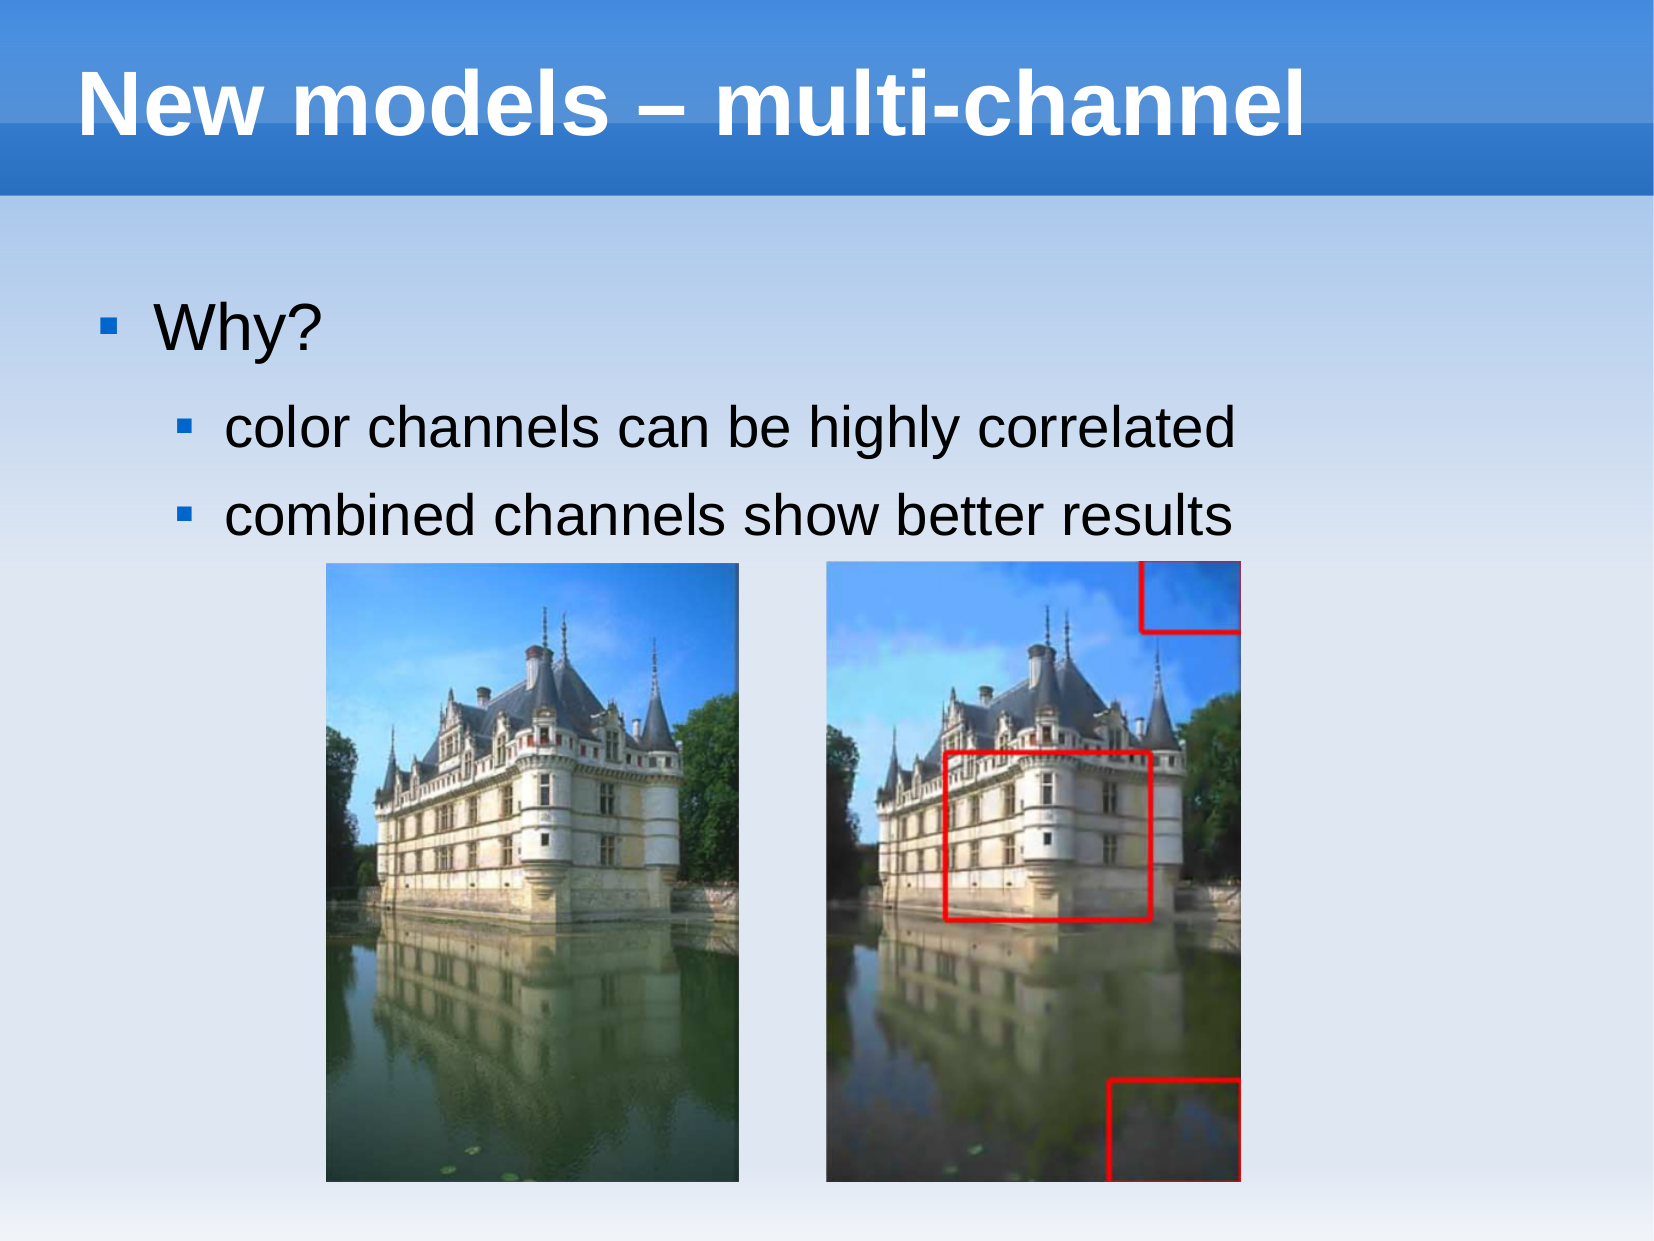

New models – multi-channel
# Why?
color channels can be highly correlated
combined channels show better results